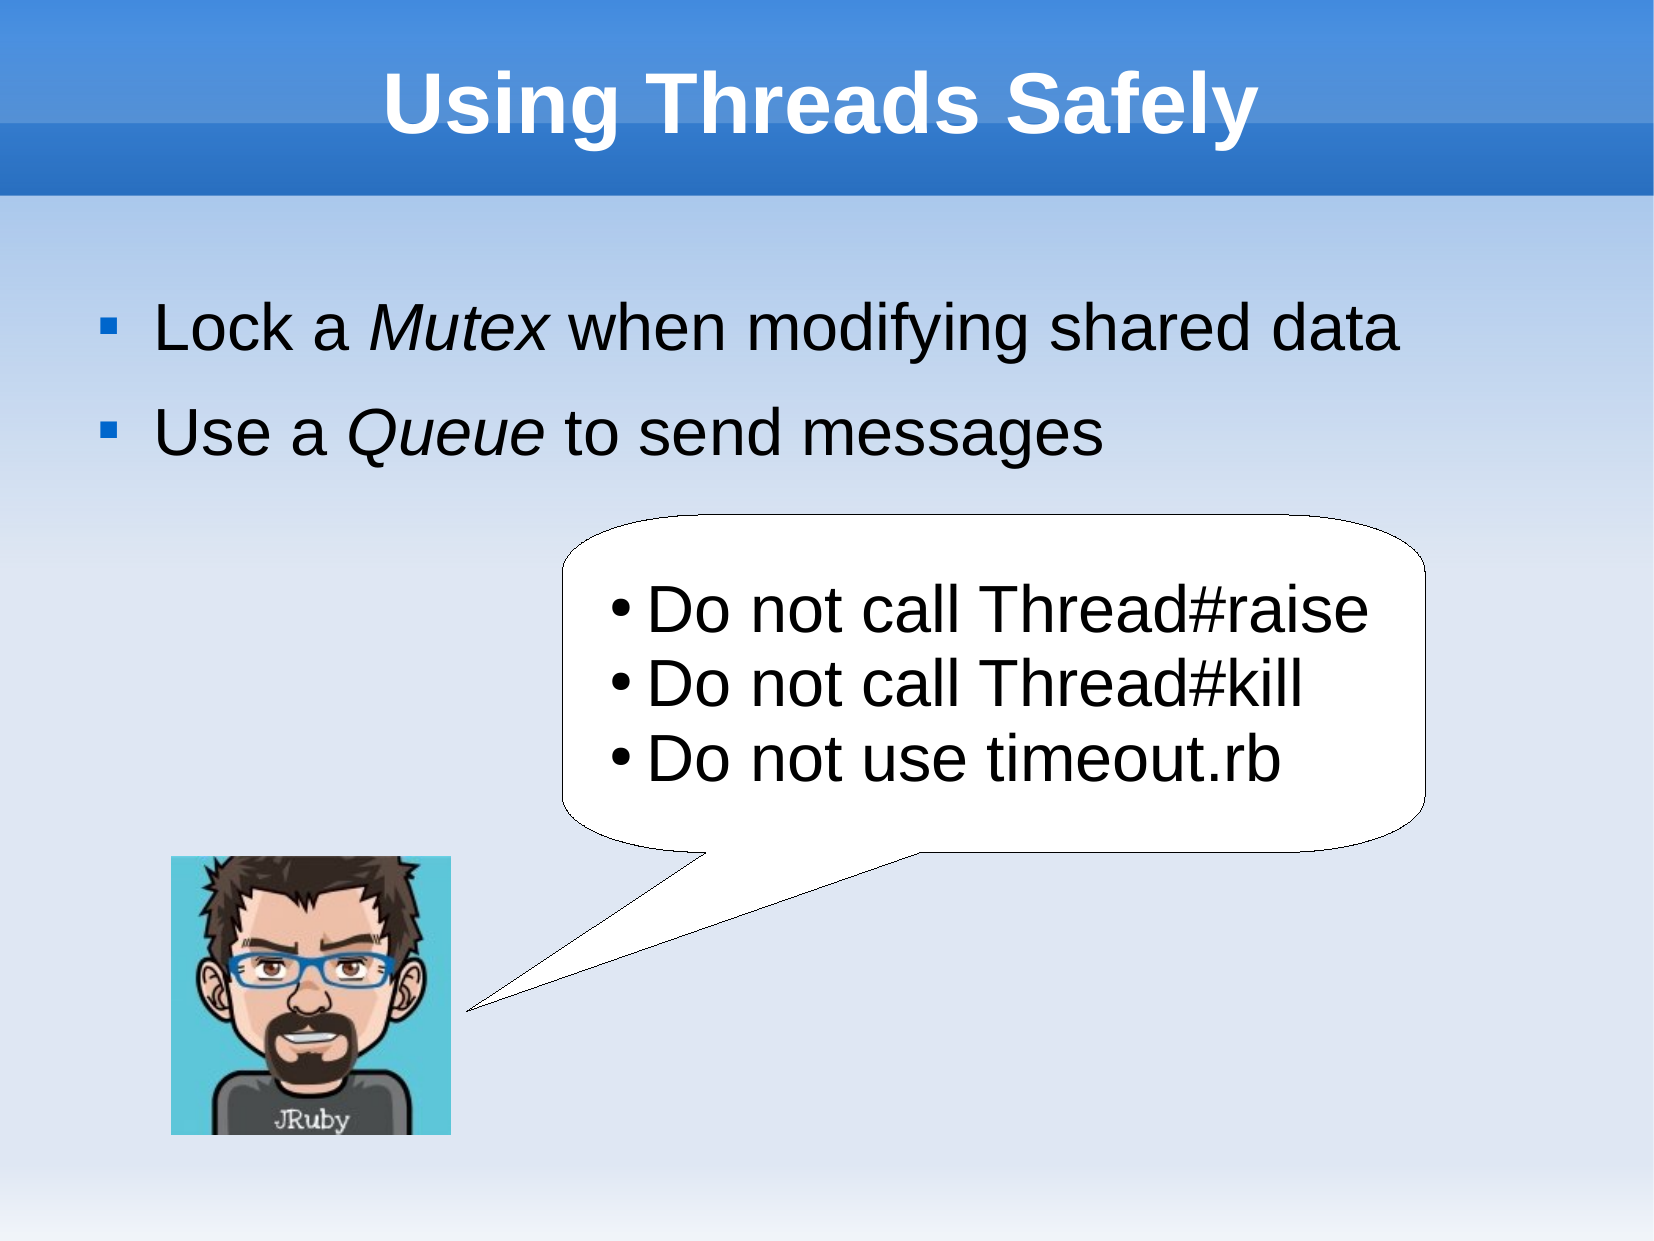

# Using Threads Safely
Lock a Mutex when modifying shared data
Use a Queue to send messages
Do not call Thread#raise
Do not call Thread#kill
Do not use timeout.rb